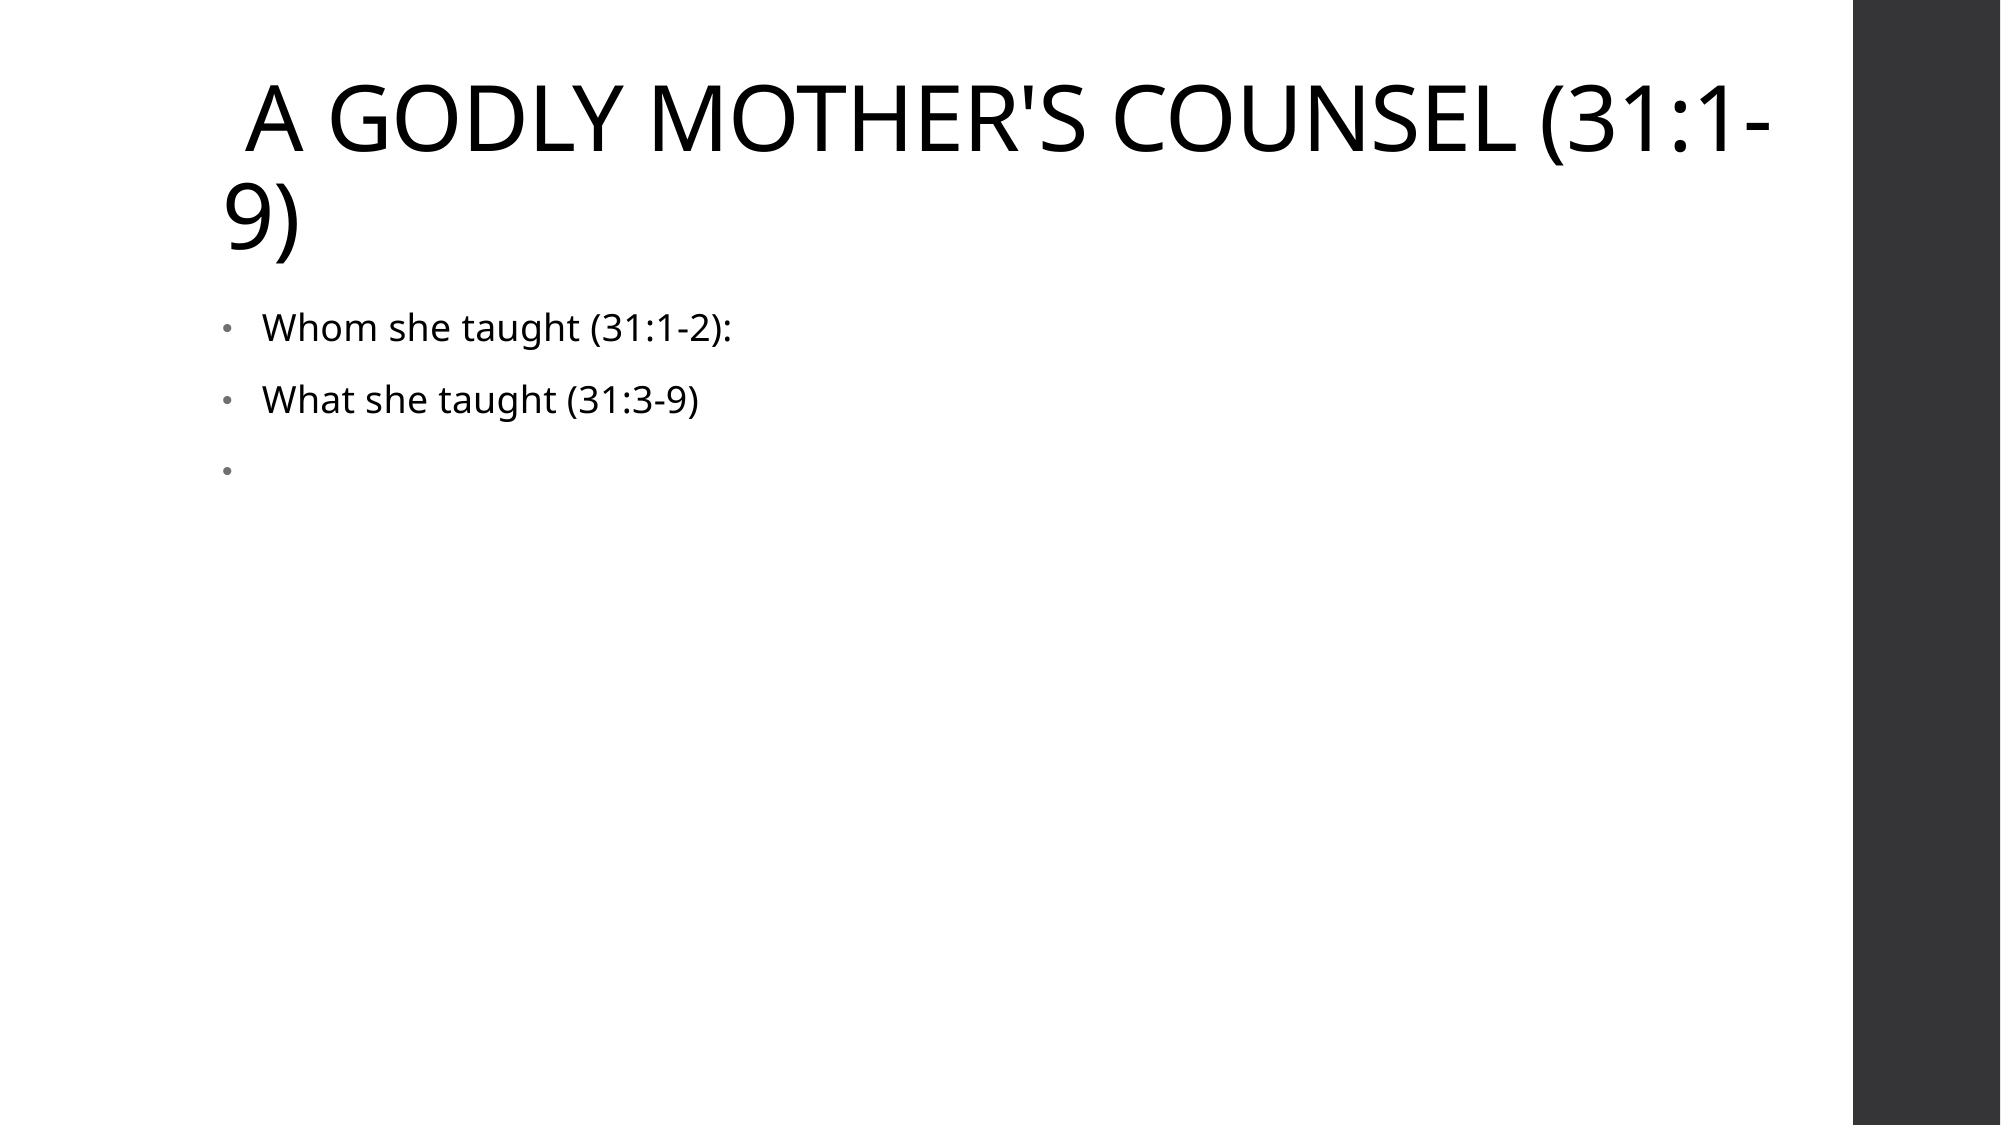

# A GODLY MOTHER'S COUNSEL (31:1-9)
 Whom she taught (31:1-2):
 What she taught (31:3-9)